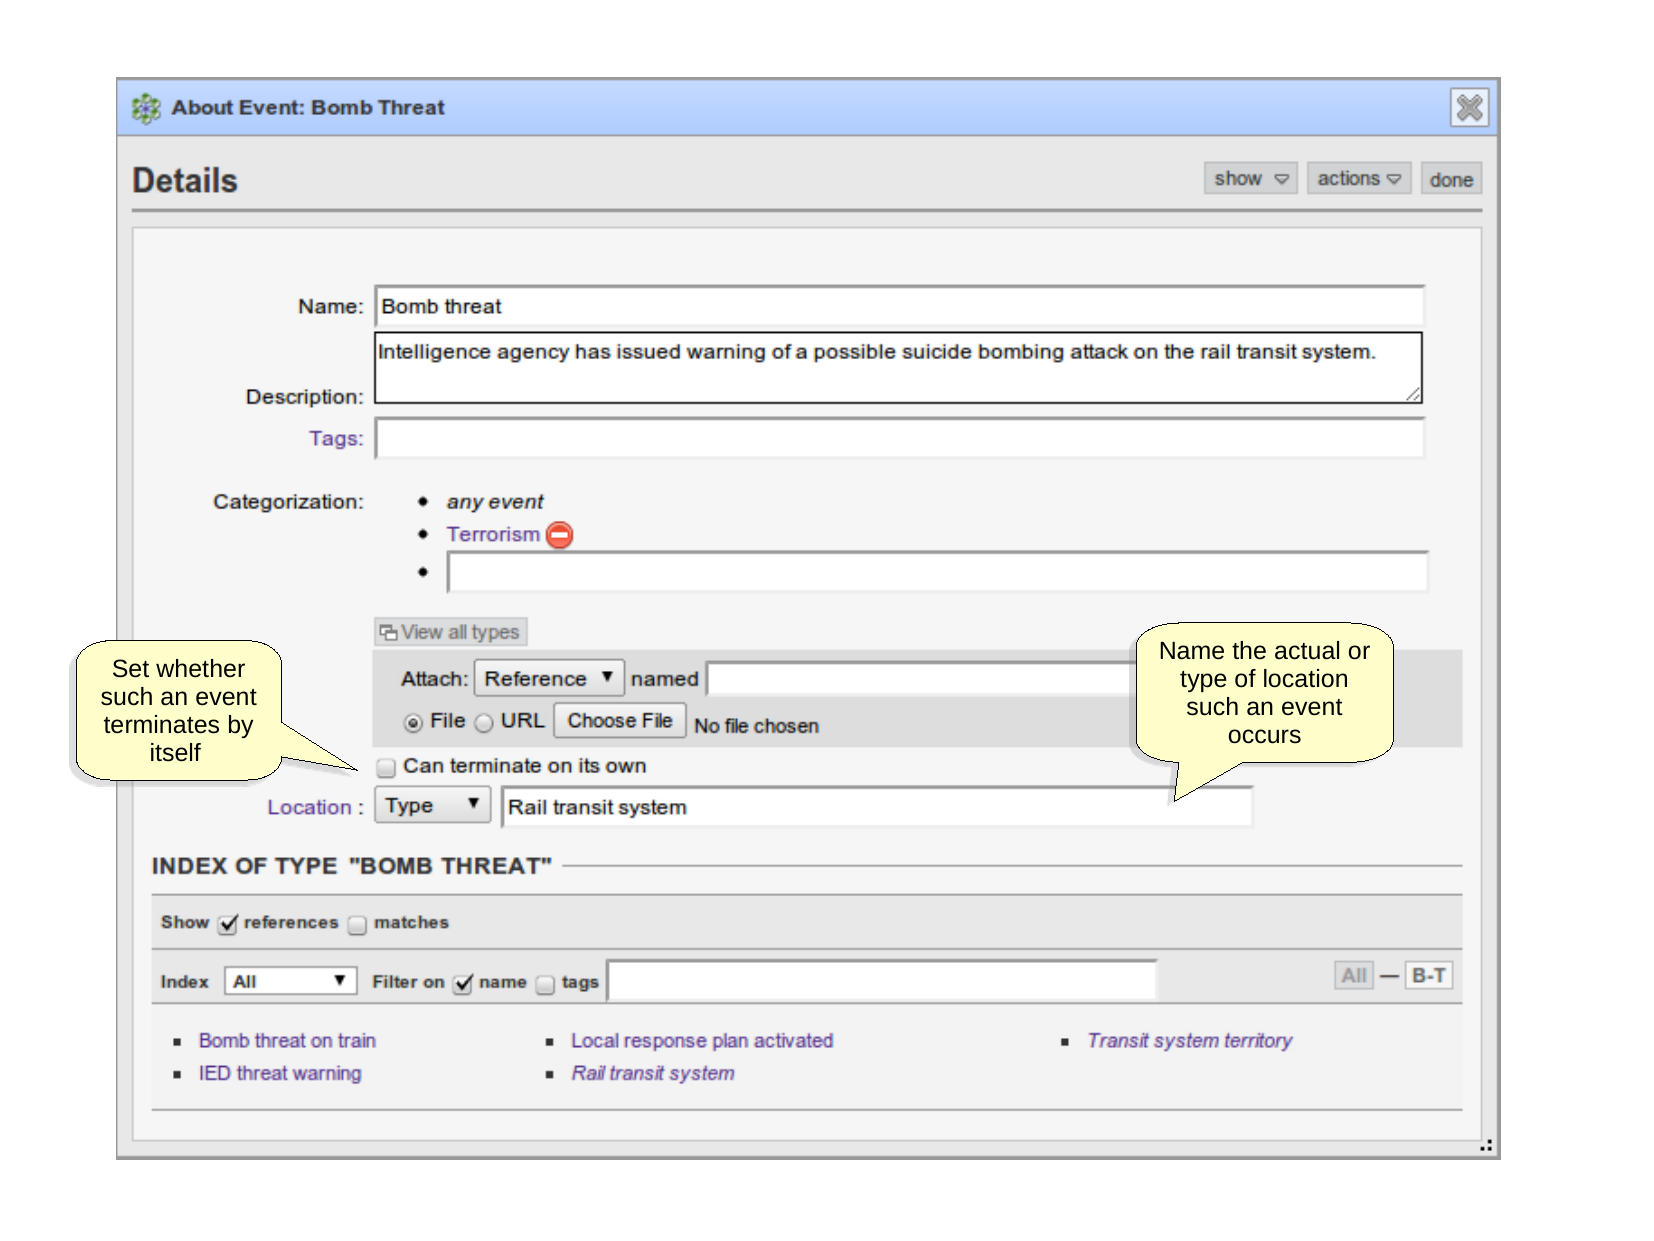

Name the actual or type of location such an event occurs
Set whether such an event terminates by itself